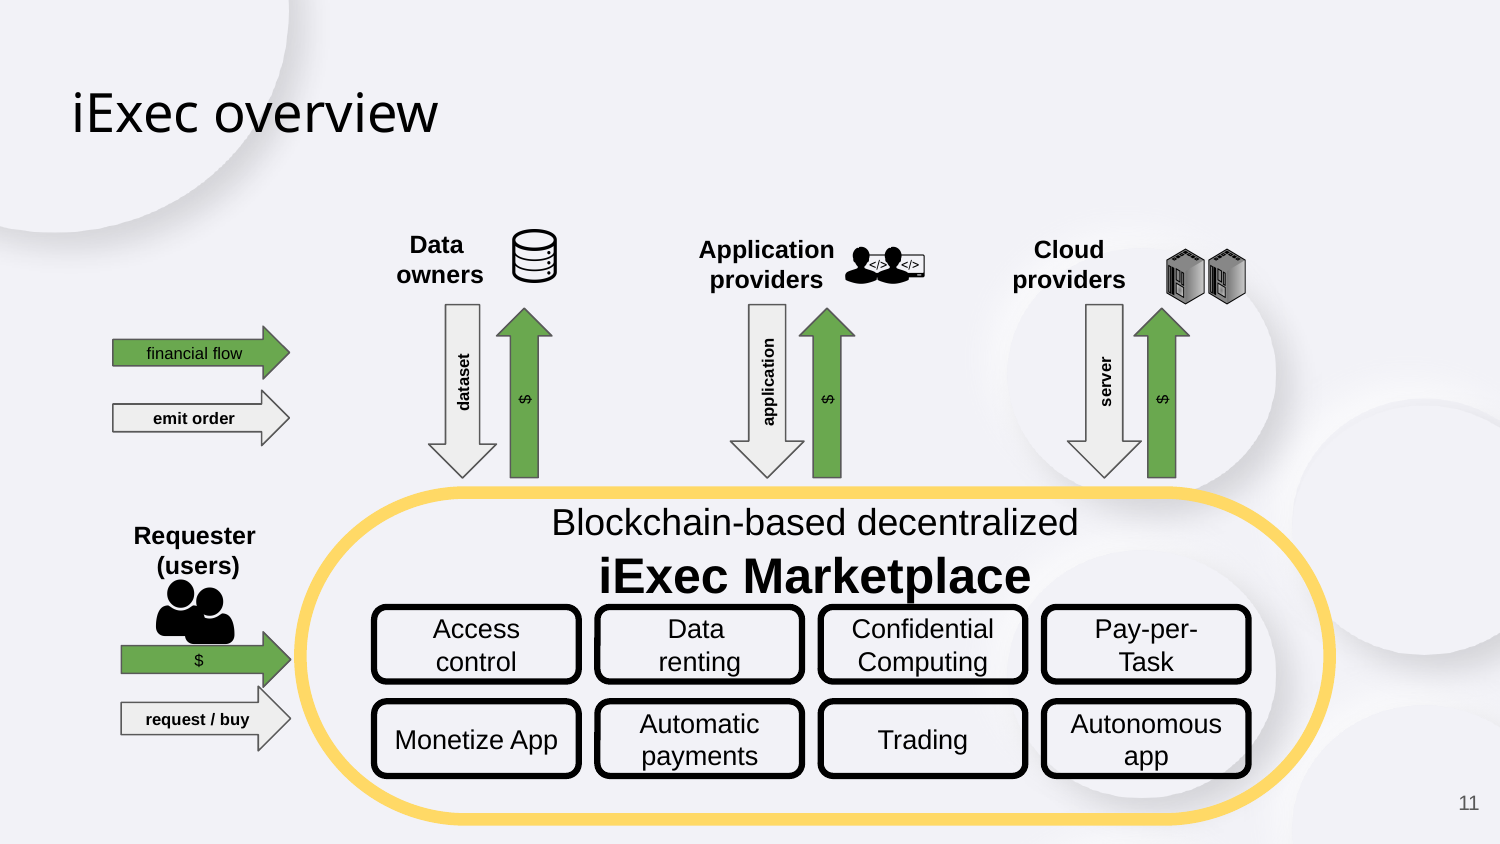

iExec overview
Data
owners
Application providers
Cloud providers
financial flow
server
application
dataset
$
$
$
emit order
Blockchain-based decentralized
iExec Marketplace
Requester
(users)
Access control
Data
renting
Confidential Computing
Pay-per-
Task
$
request / buy
Monetize App
Automatic payments
Trading
Autonomous
app